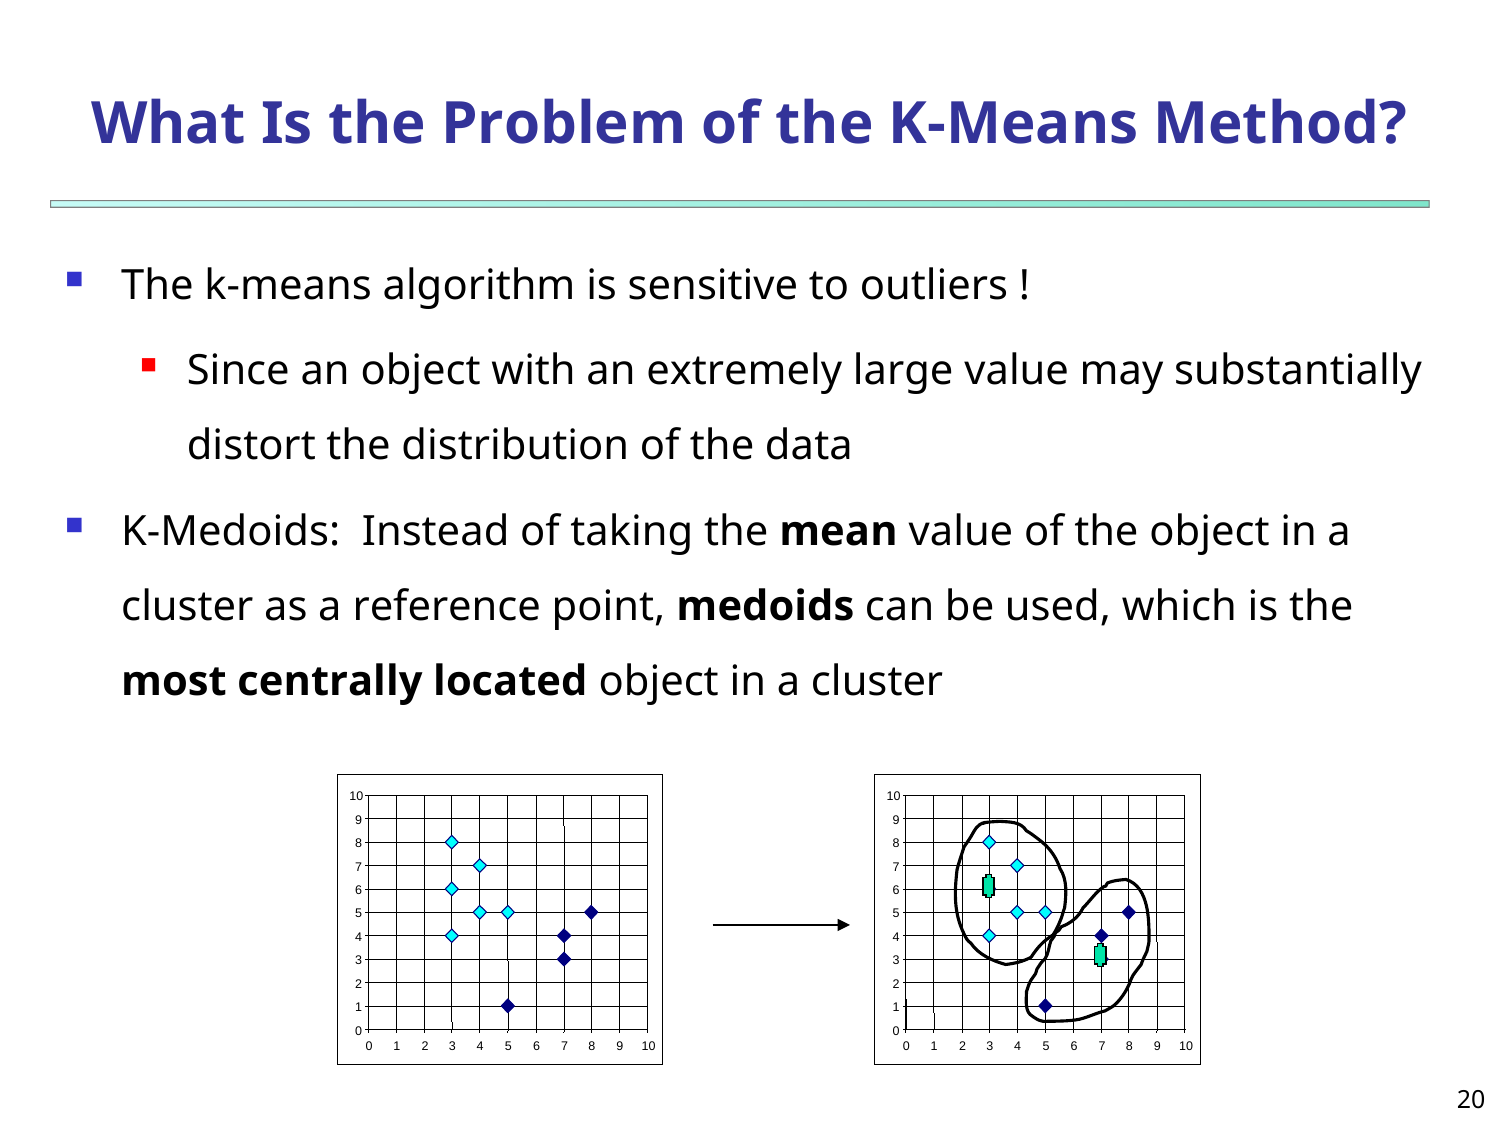

# What Is the Problem of the K-Means Method?
The k-means algorithm is sensitive to outliers !
Since an object with an extremely large value may substantially distort the distribution of the data
K-Medoids: Instead of taking the mean value of the object in a cluster as a reference point, medoids can be used, which is the most centrally located object in a cluster
10
9
8
7
6
5
4
3
2
1
0
0
1
2
3
4
5
6
7
8
9
10
10
9
8
7
6
5
4
3
2
1
0
0
1
2
3
4
5
6
7
8
9
10